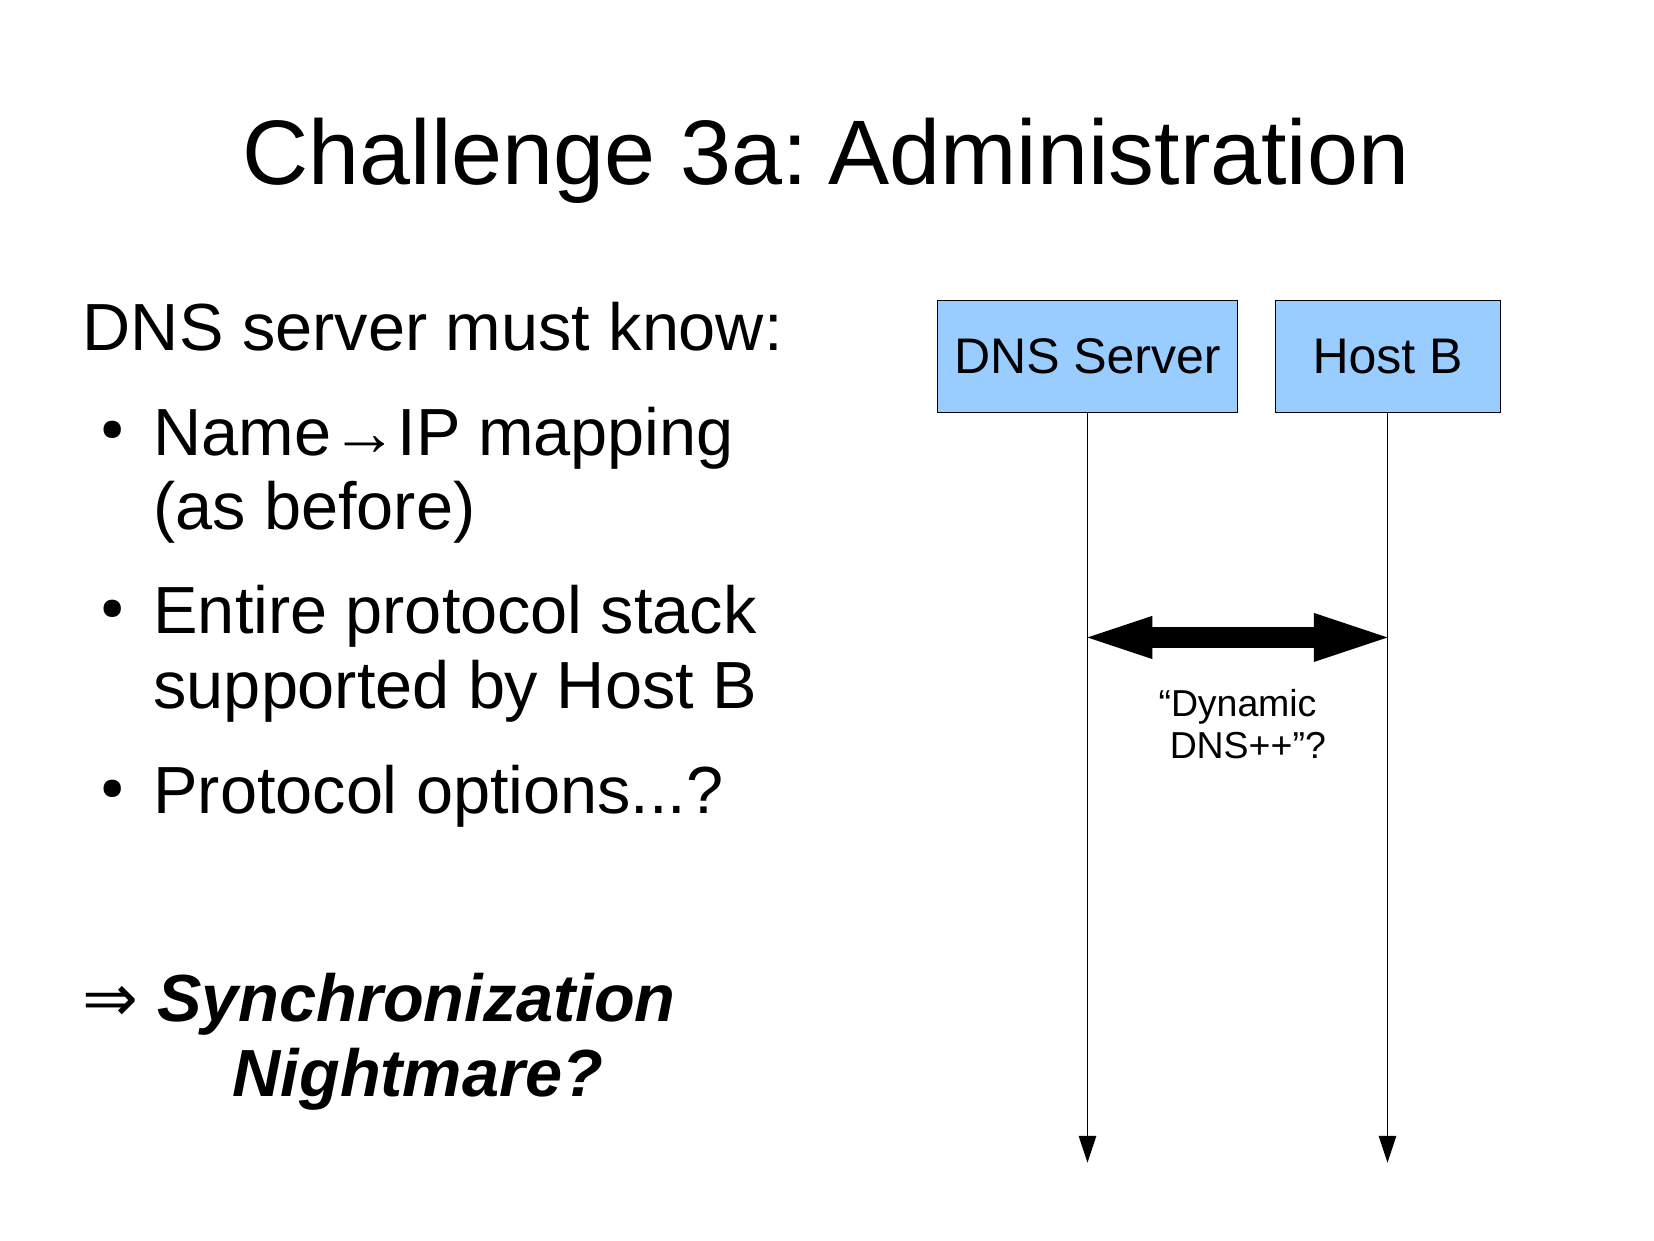

# Challenge 3a: Administration
DNS server must know:
Name→IP mapping
(as before)
Entire protocol stack
supported by Host B
Protocol options...?
⇒ Synchronization
		Nightmare?
DNS Server
Host B
“Dynamic
 DNS++”?